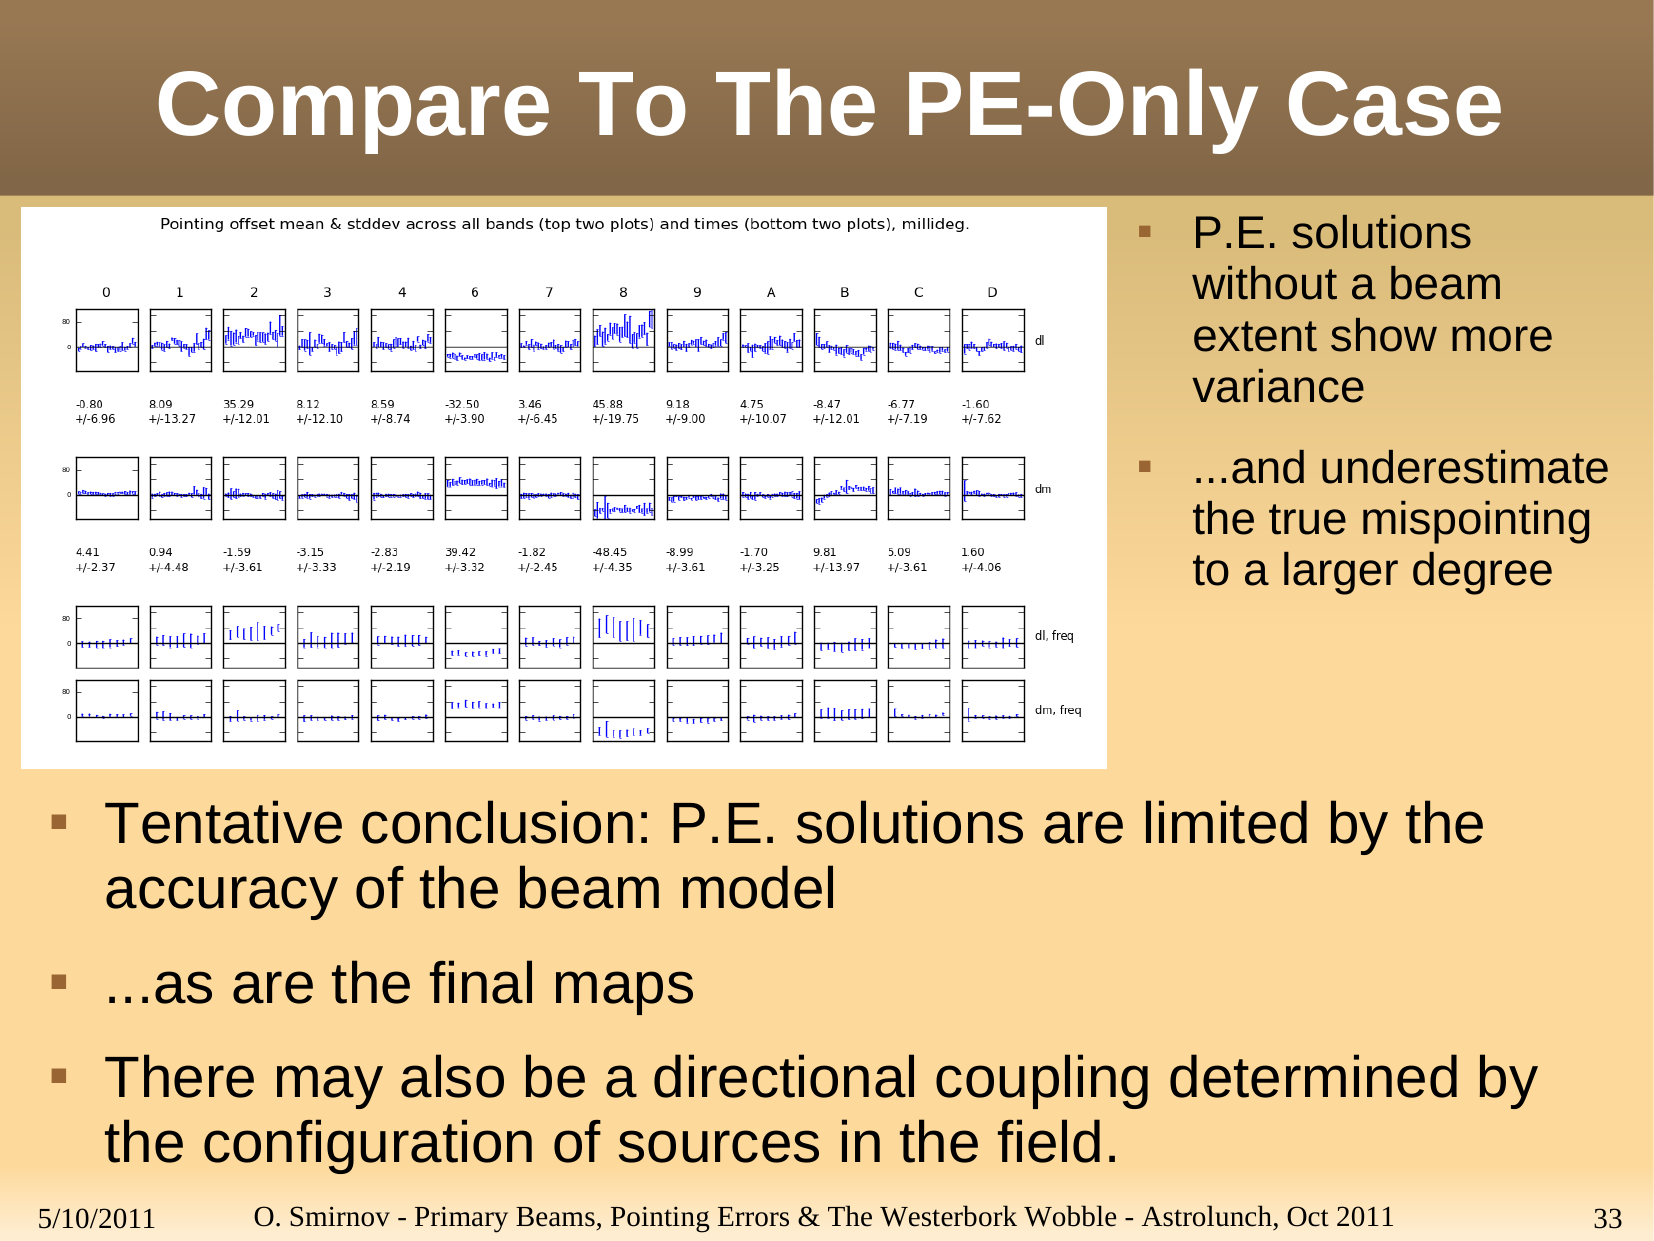

# Compare To The PE-Only Case
P.E. solutions without a beam extent show more variance
...and underestimate the true mispointing to a larger degree
Tentative conclusion: P.E. solutions are limited by the accuracy of the beam model
...as are the final maps
There may also be a directional coupling determined by the configuration of sources in the field.
O. Smirnov - Primary Beams, Pointing Errors & The Westerbork Wobble - Astrolunch, Oct 2011
5/10/2011
33